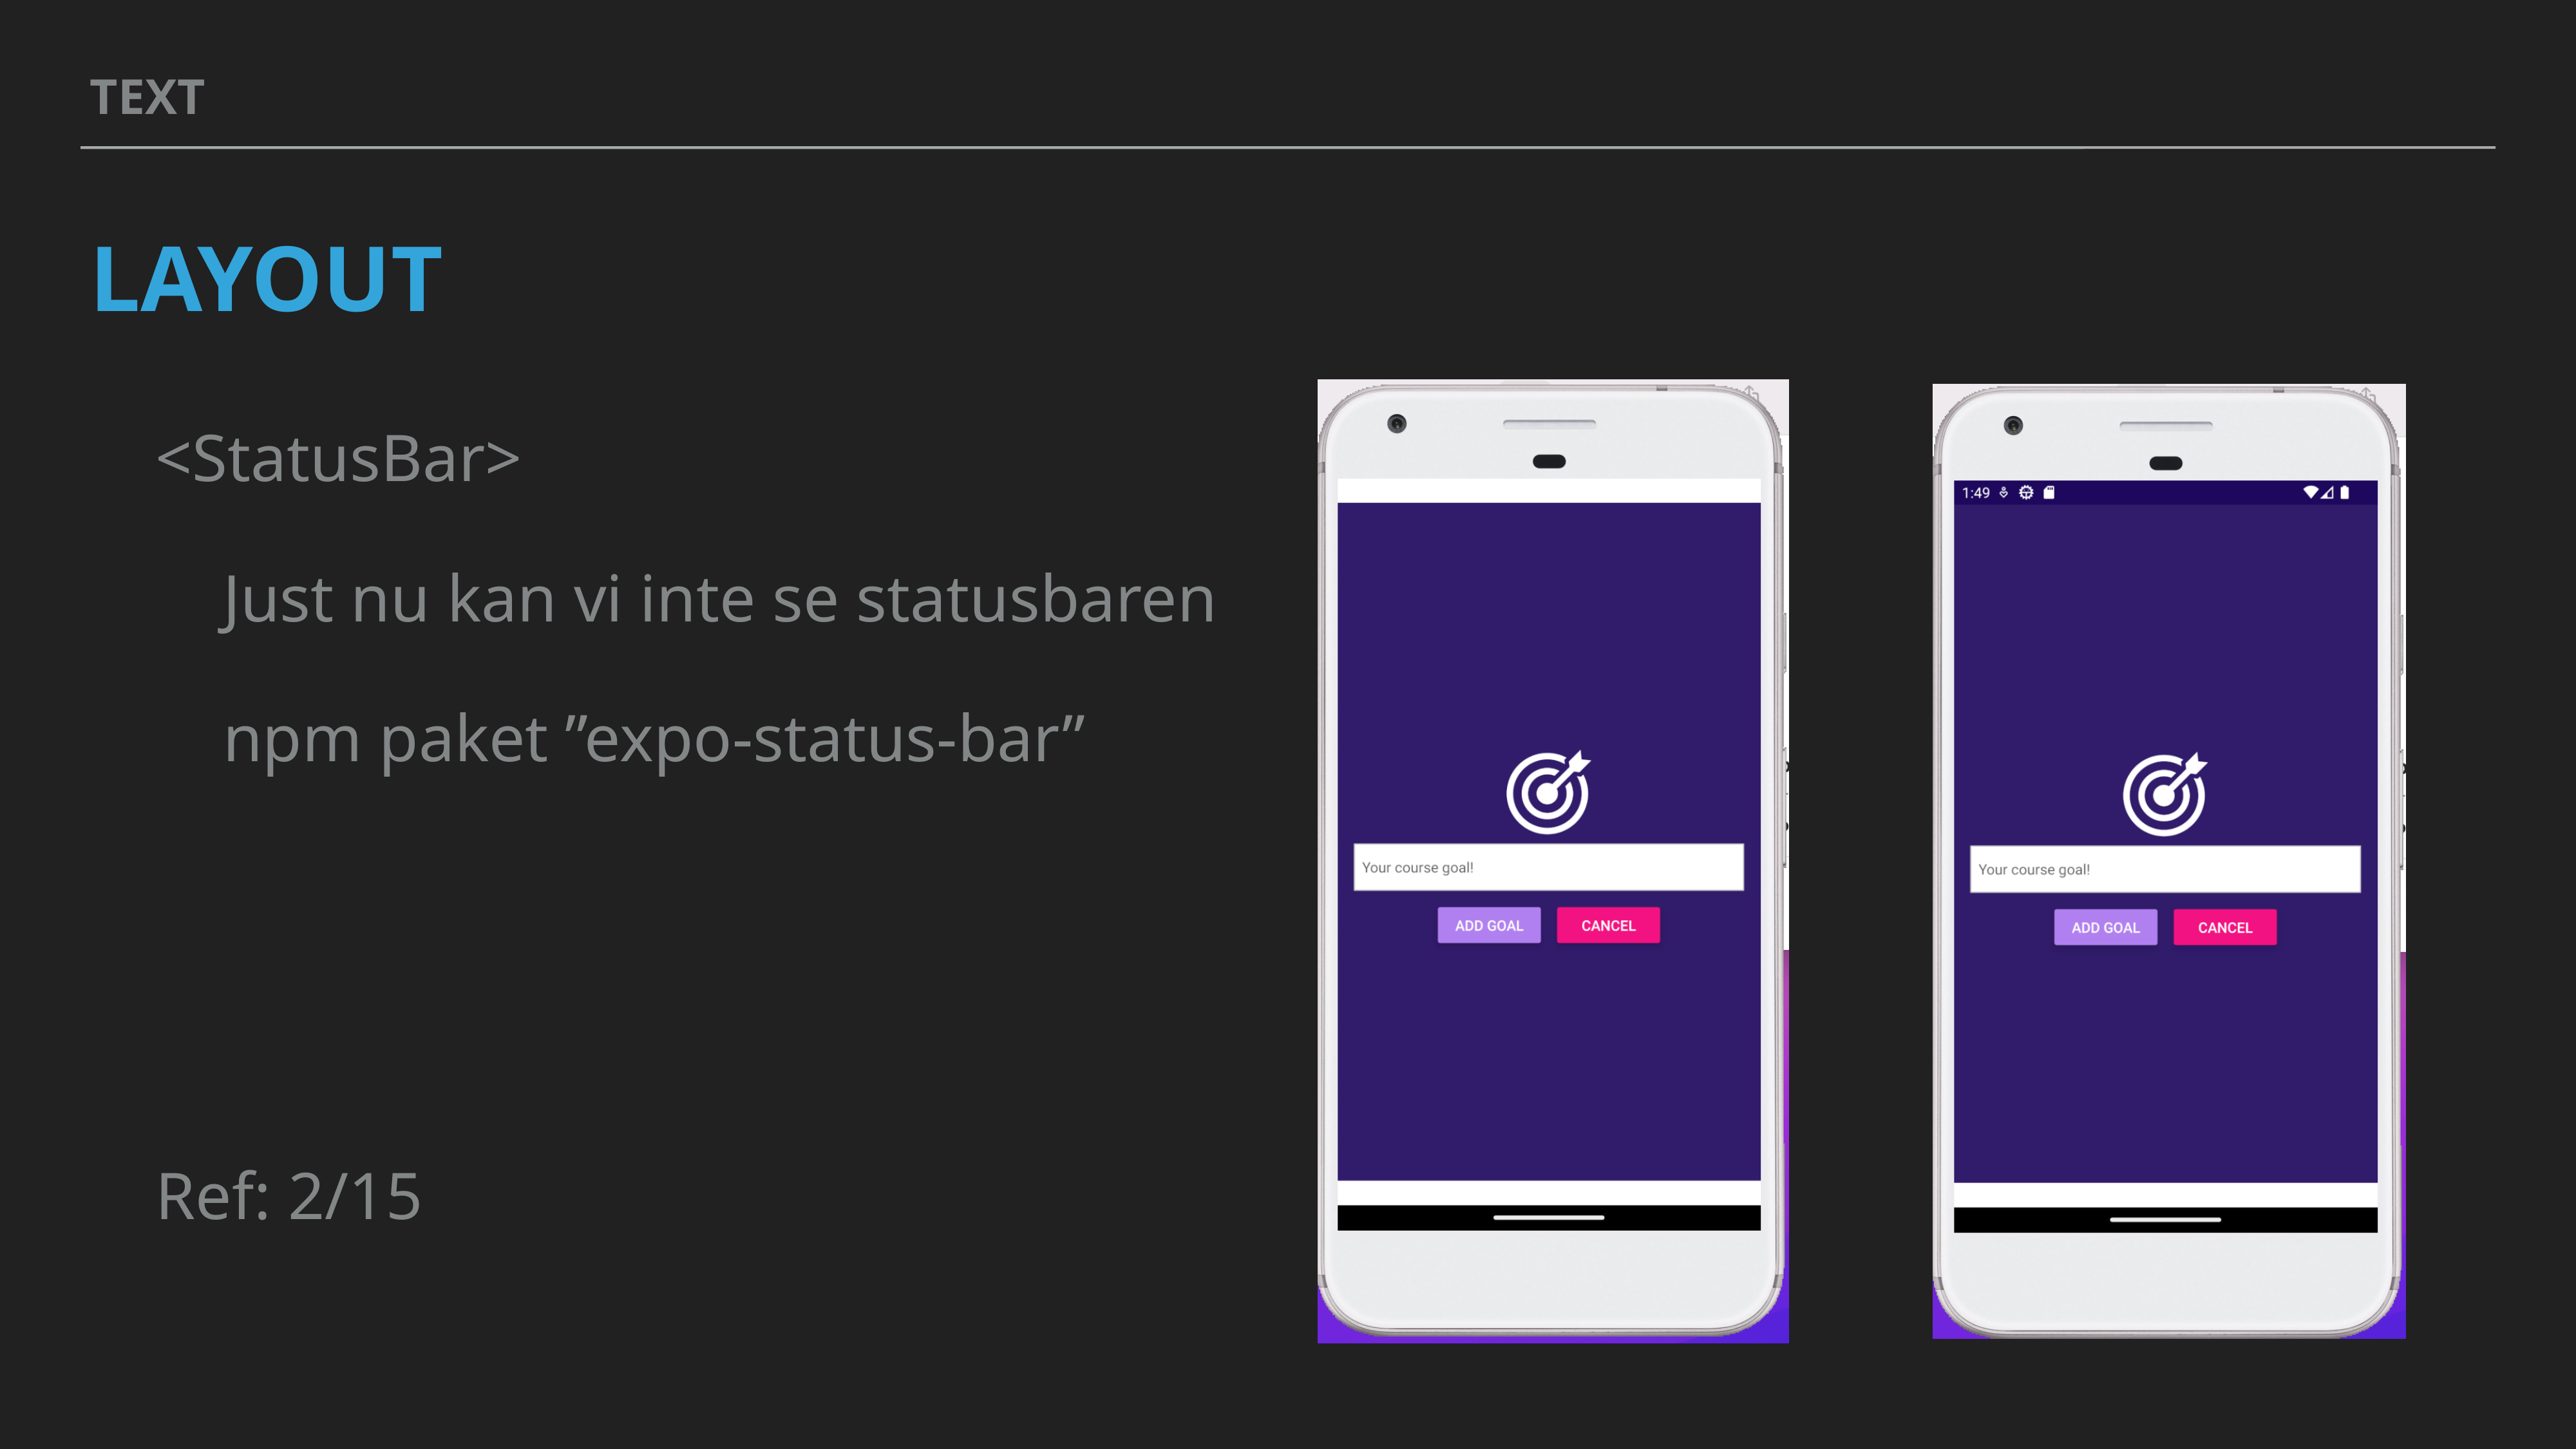

Layout
<StatusBar>
Just nu kan vi inte se statusbaren
npm paket ”expo-status-bar”
Ref: 2/15